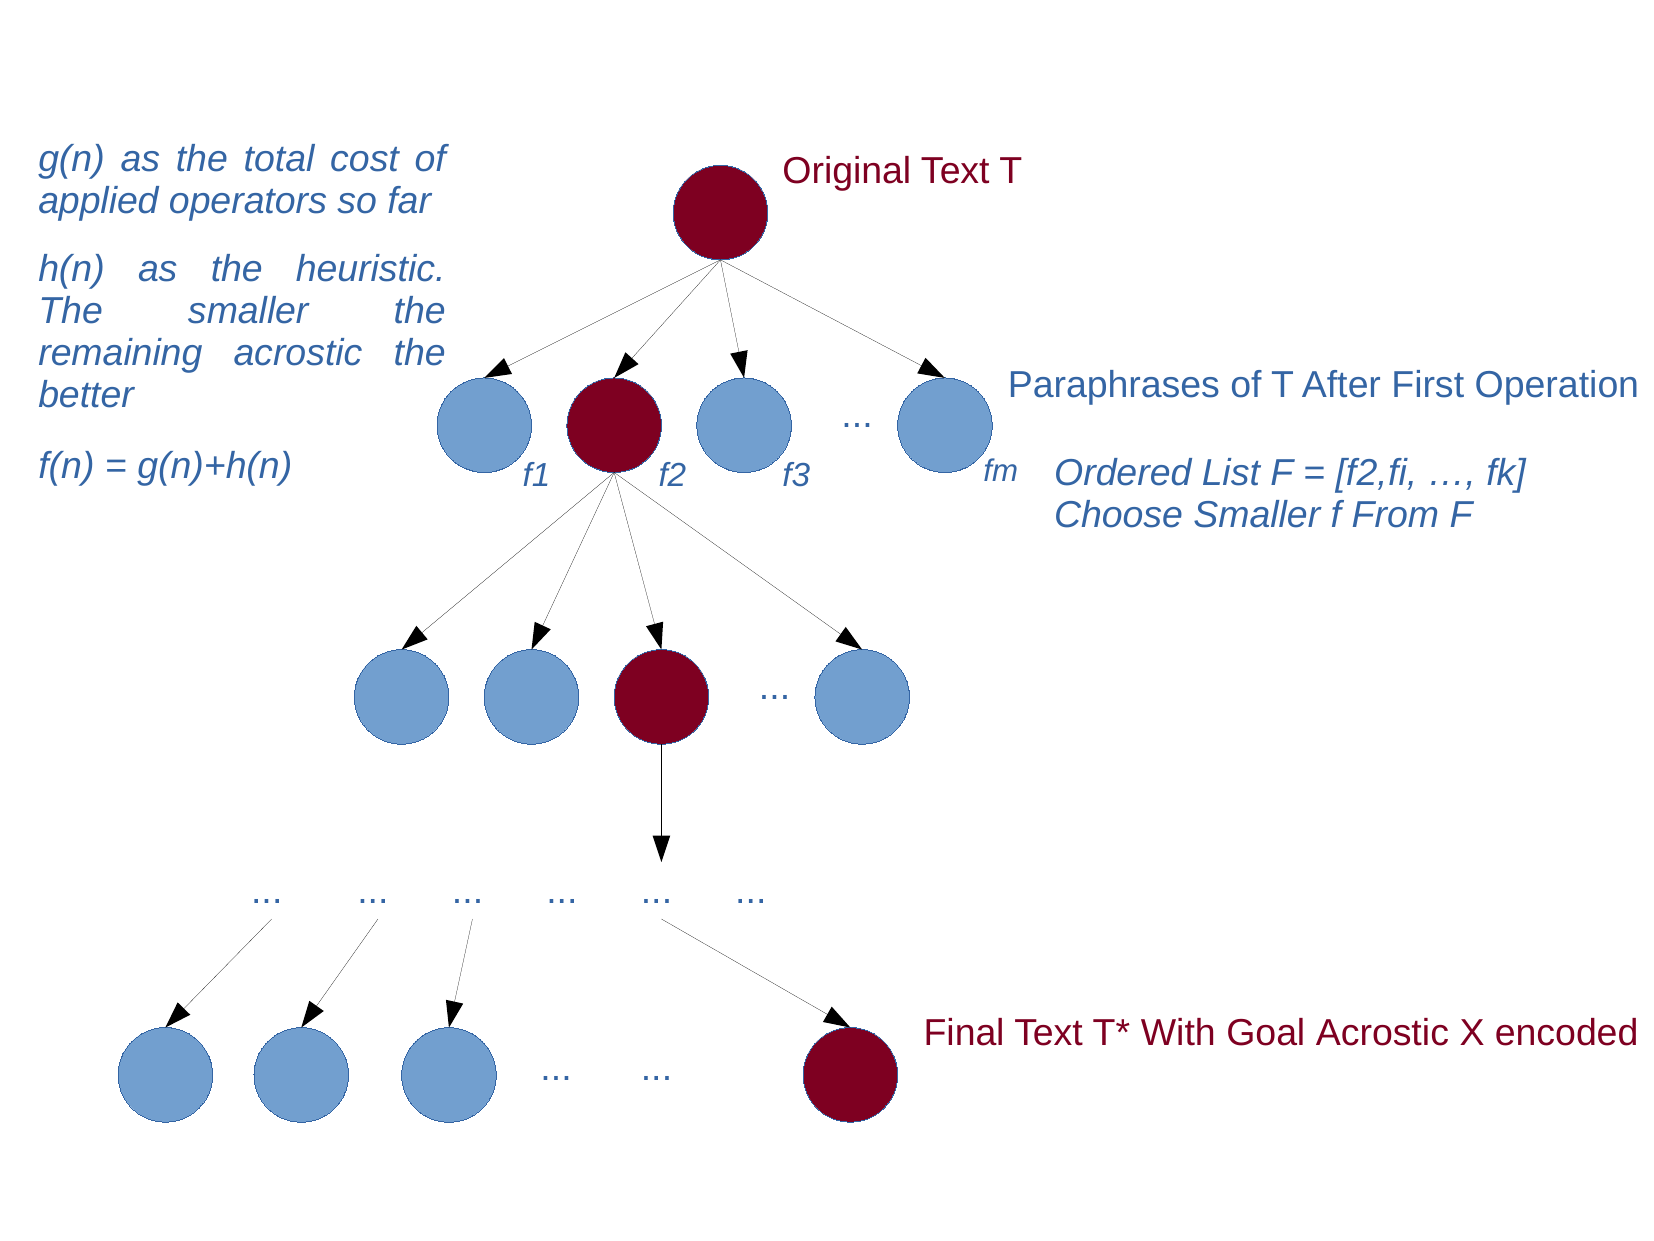

g(n) as the total cost of applied operators so far
Original Text T
h(n) as the heuristic. The smaller the remaining acrostic the better
Paraphrases of T After First Operation
...
f(n) = g(n)+h(n)
Ordered List F = [f2,fi, …, fk]
Choose Smaller f From F
fm
f1
f2
f3
...
...
...
...
...
...
...
Final Text T* With Goal Acrostic X encoded
...
...